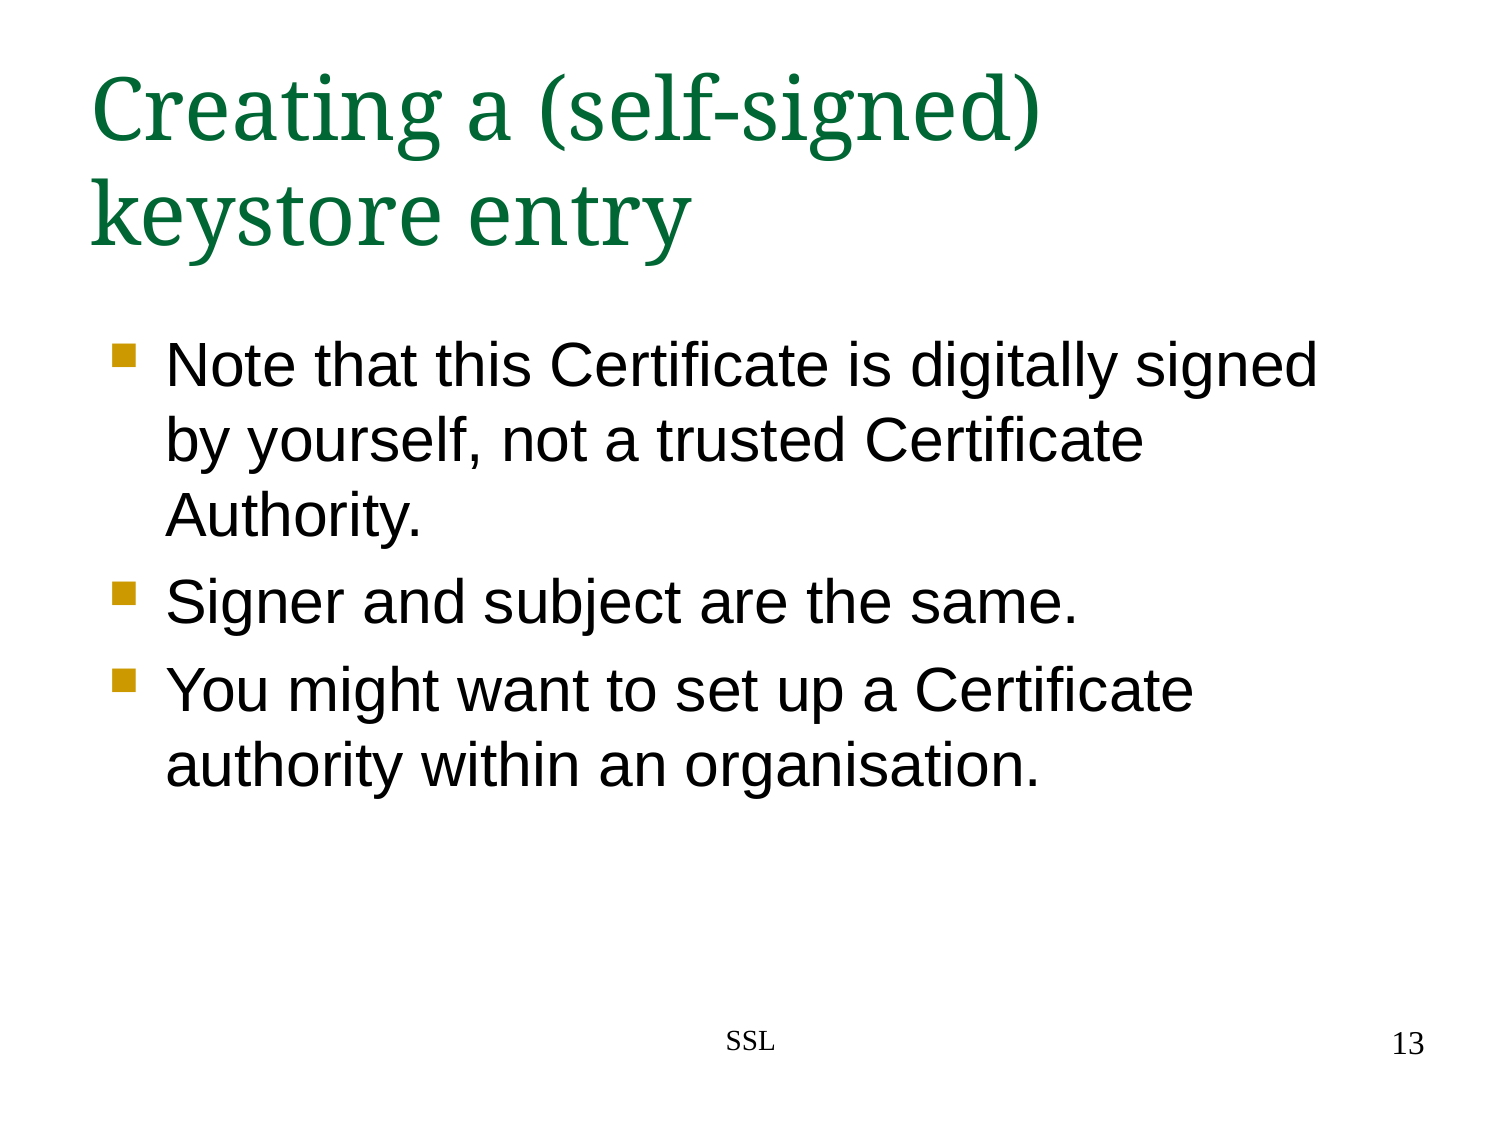

# Creating a (self-signed) keystore entry
Note that this Certificate is digitally signed by yourself, not a trusted Certificate Authority.
Signer and subject are the same.
You might want to set up a Certificate authority within an organisation.
SSL
13